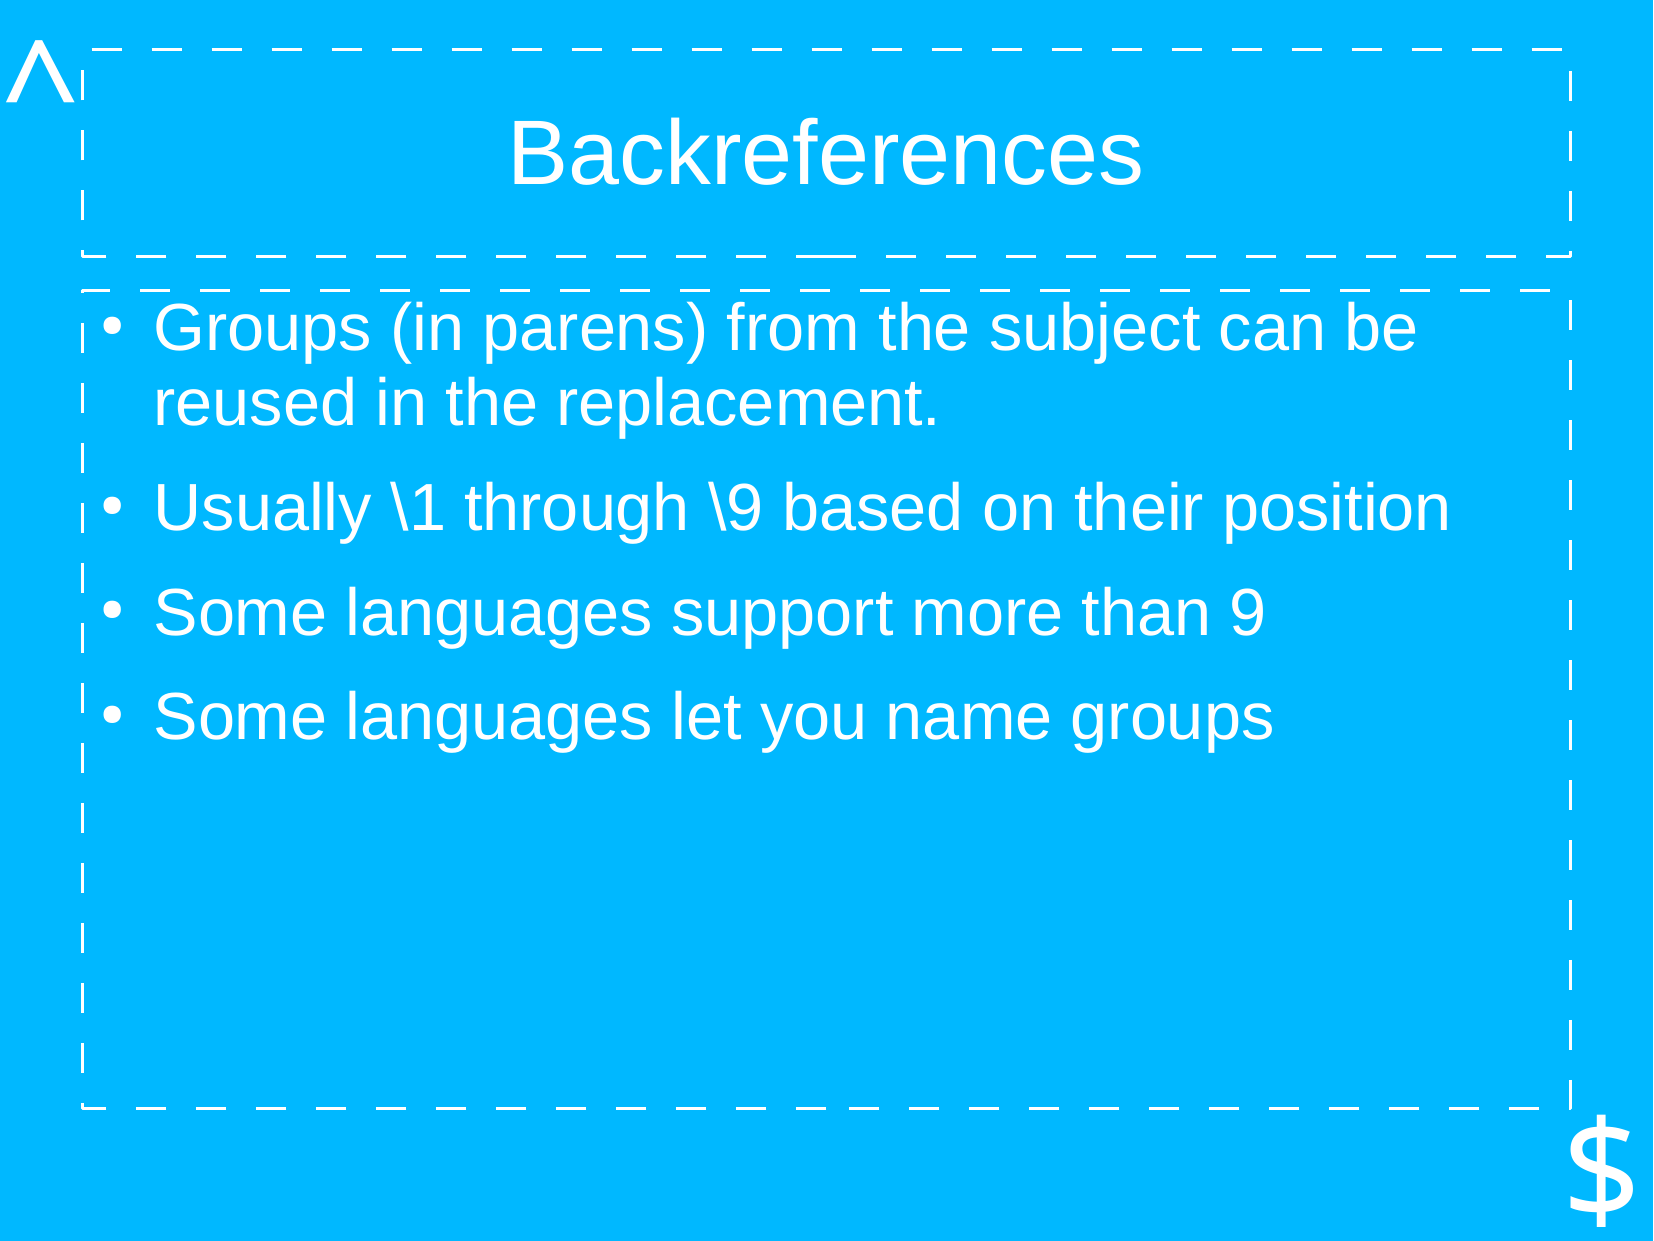

# Backreferences
Groups (in parens) from the subject can be reused in the replacement.
Usually \1 through \9 based on their position
Some languages support more than 9
Some languages let you name groups